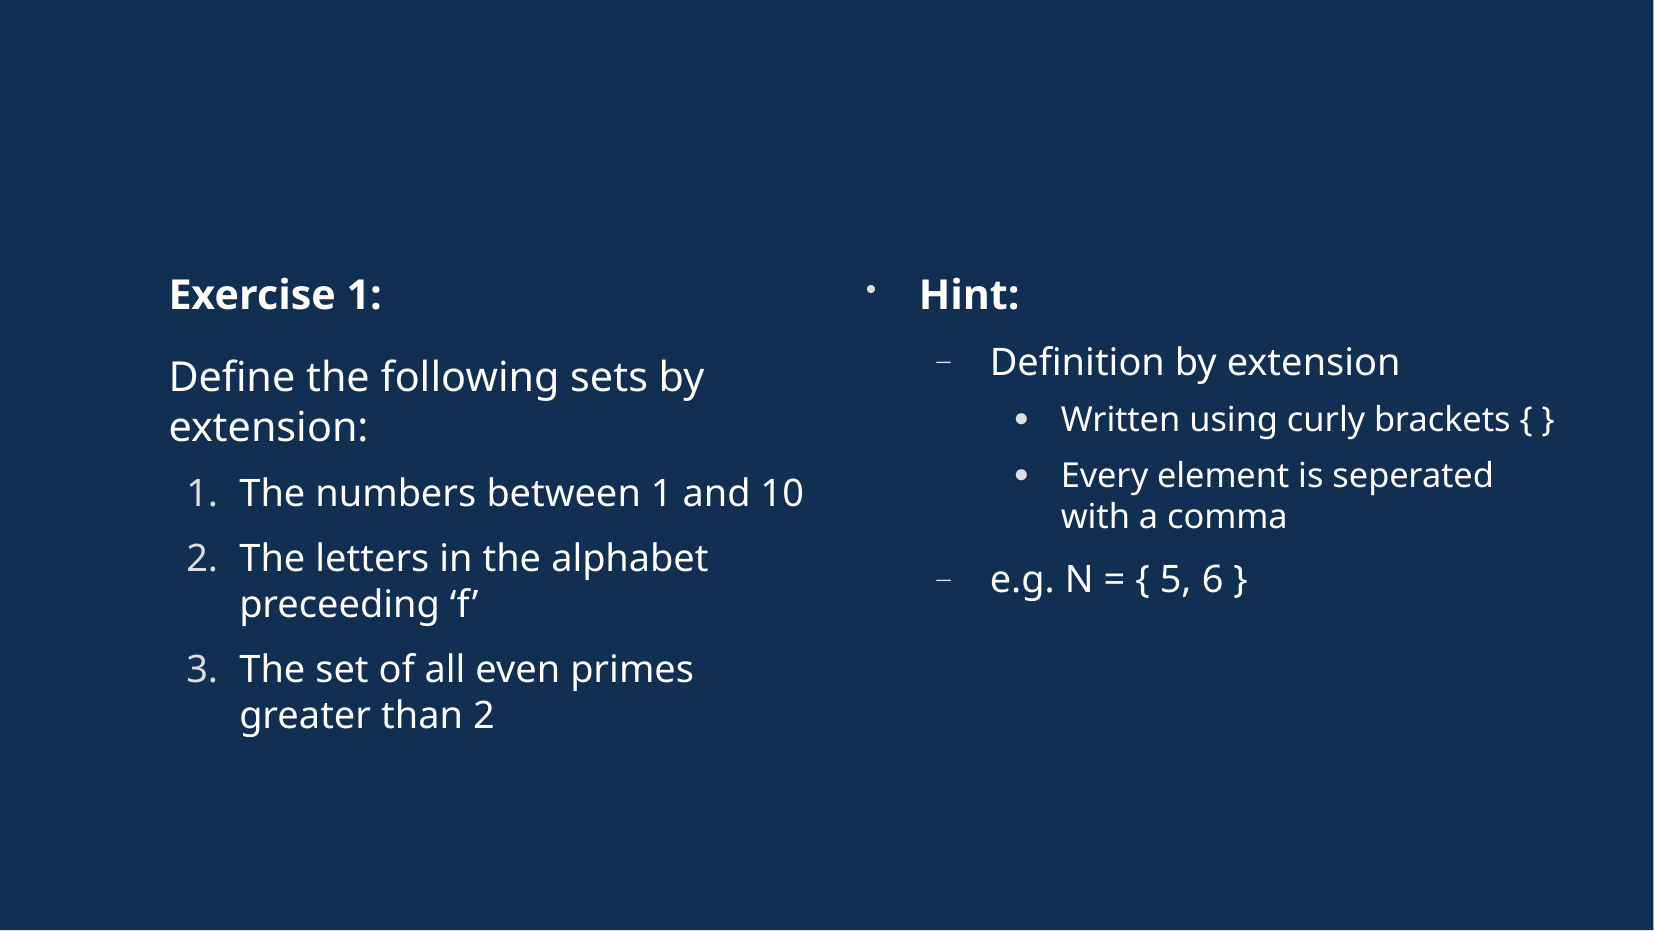

# Exercise 1:
Define the following sets by extension:
The numbers between 1 and 10
The letters in the alphabet preceeding ‘f’
The set of all even primes greater than 2
Hint:
Definition by extension
Written using curly brackets { }
Every element is seperated with a comma
e.g. N = { 5, 6 }